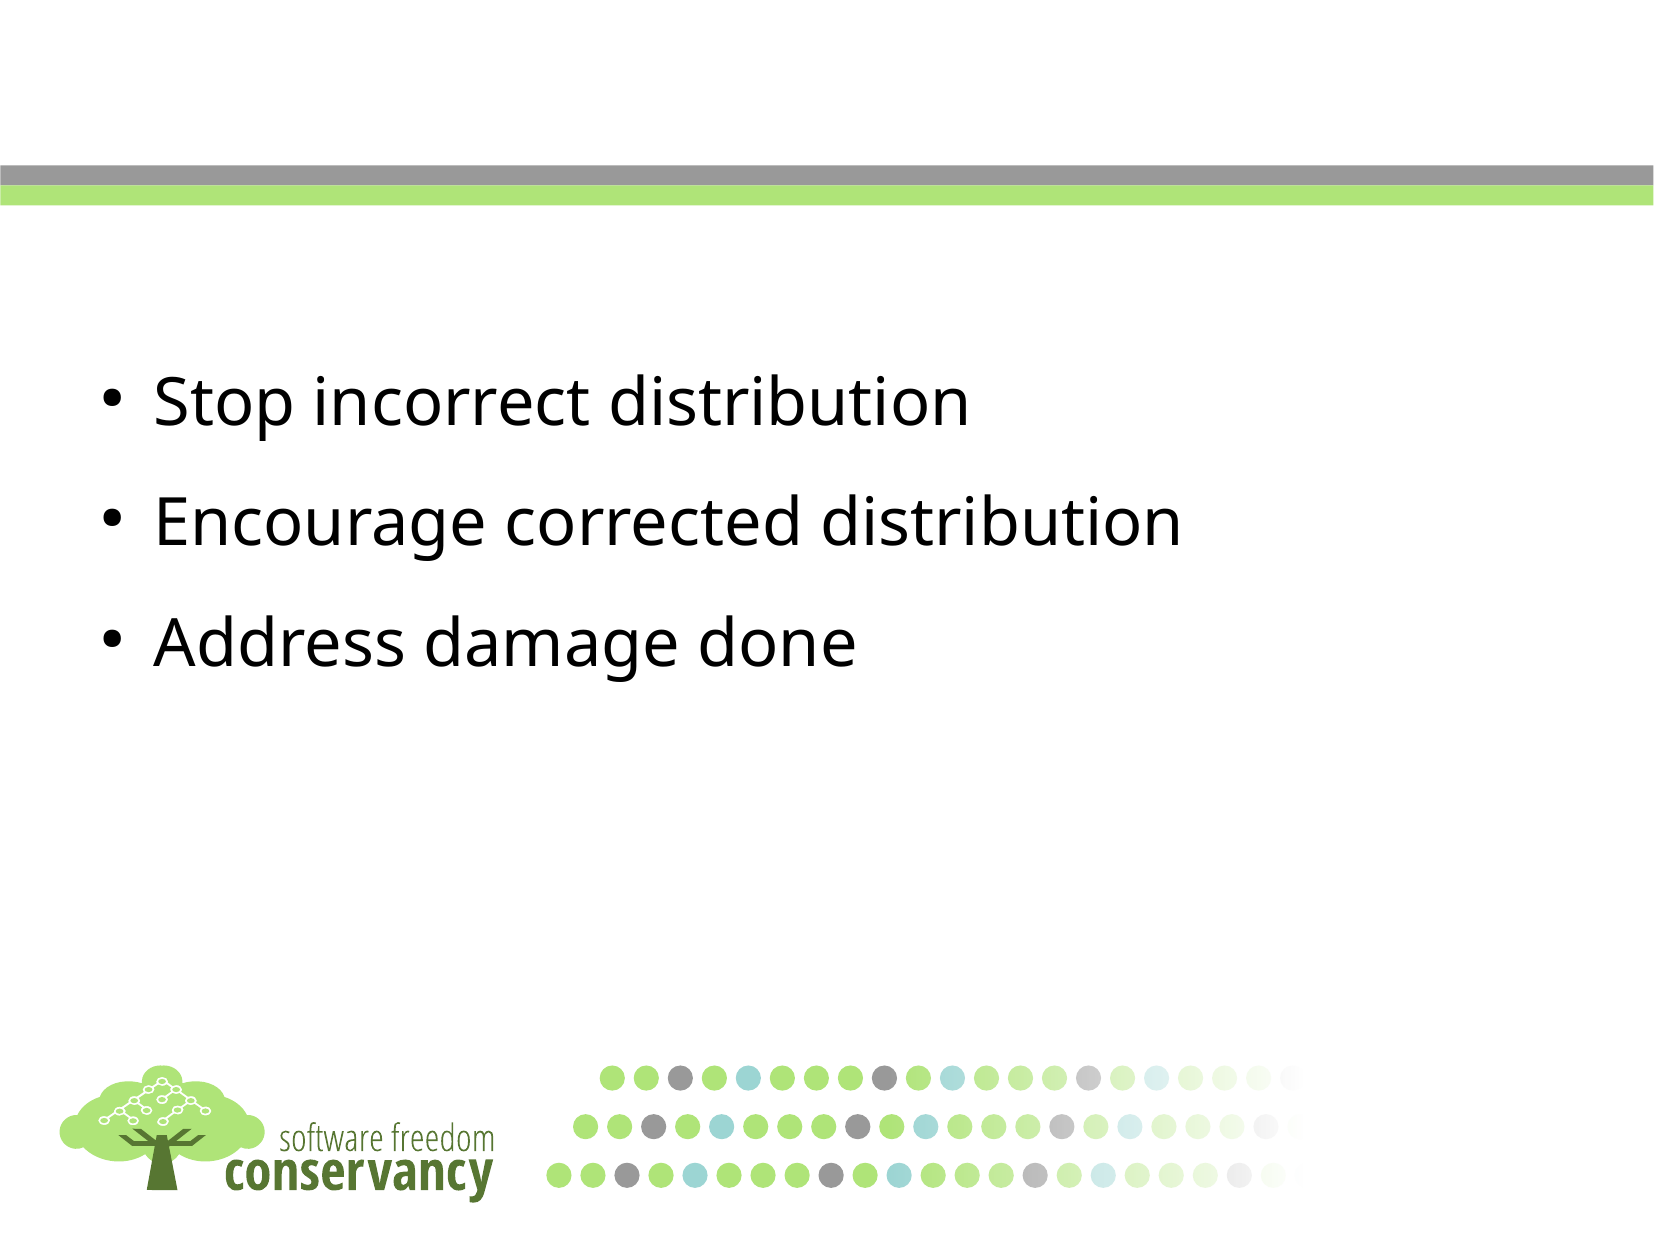

# Stop incorrect distribution
Encourage corrected distribution
Address damage done